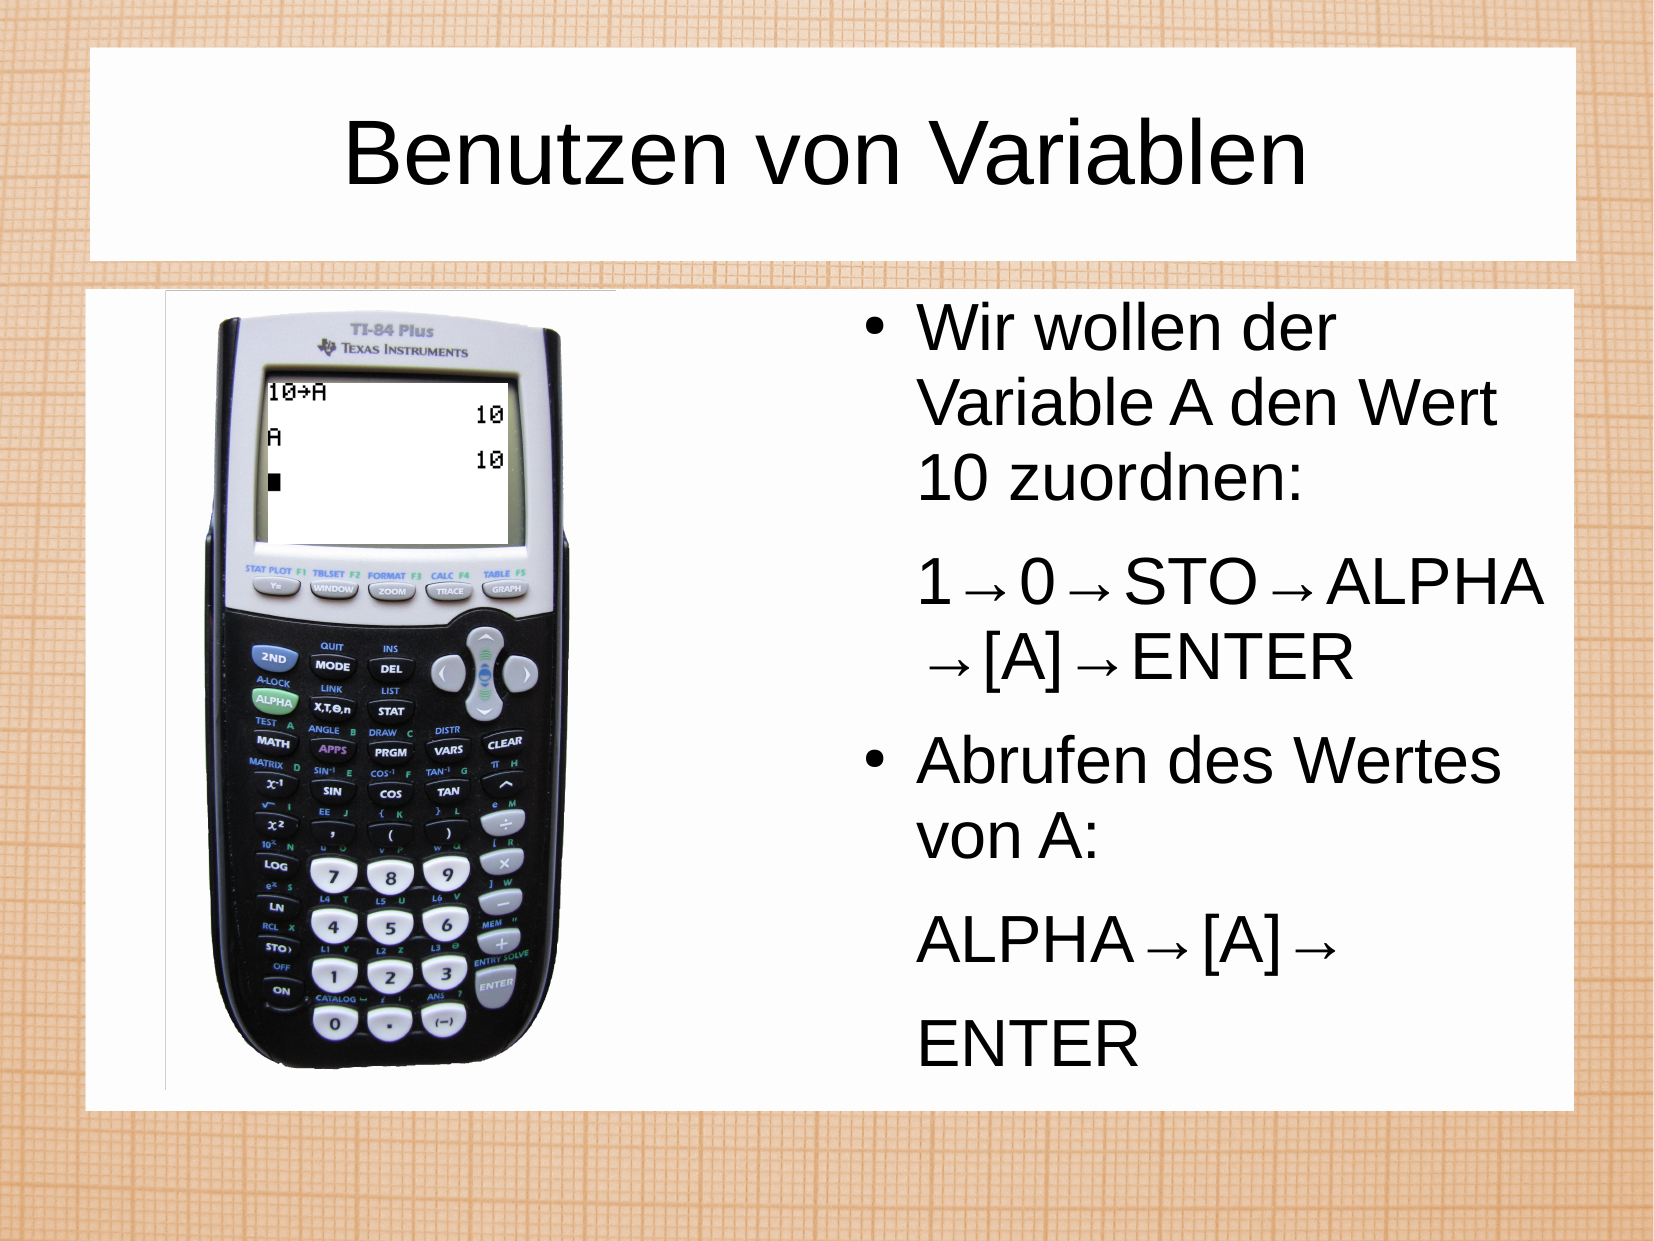

# Benutzen von Variablen
Wir wollen der Variable A den Wert 10 zuordnen:
1→0→STO→ALPHA→[A]→ENTER
Abrufen des Wertes von A:
ALPHA→[A]→
ENTER